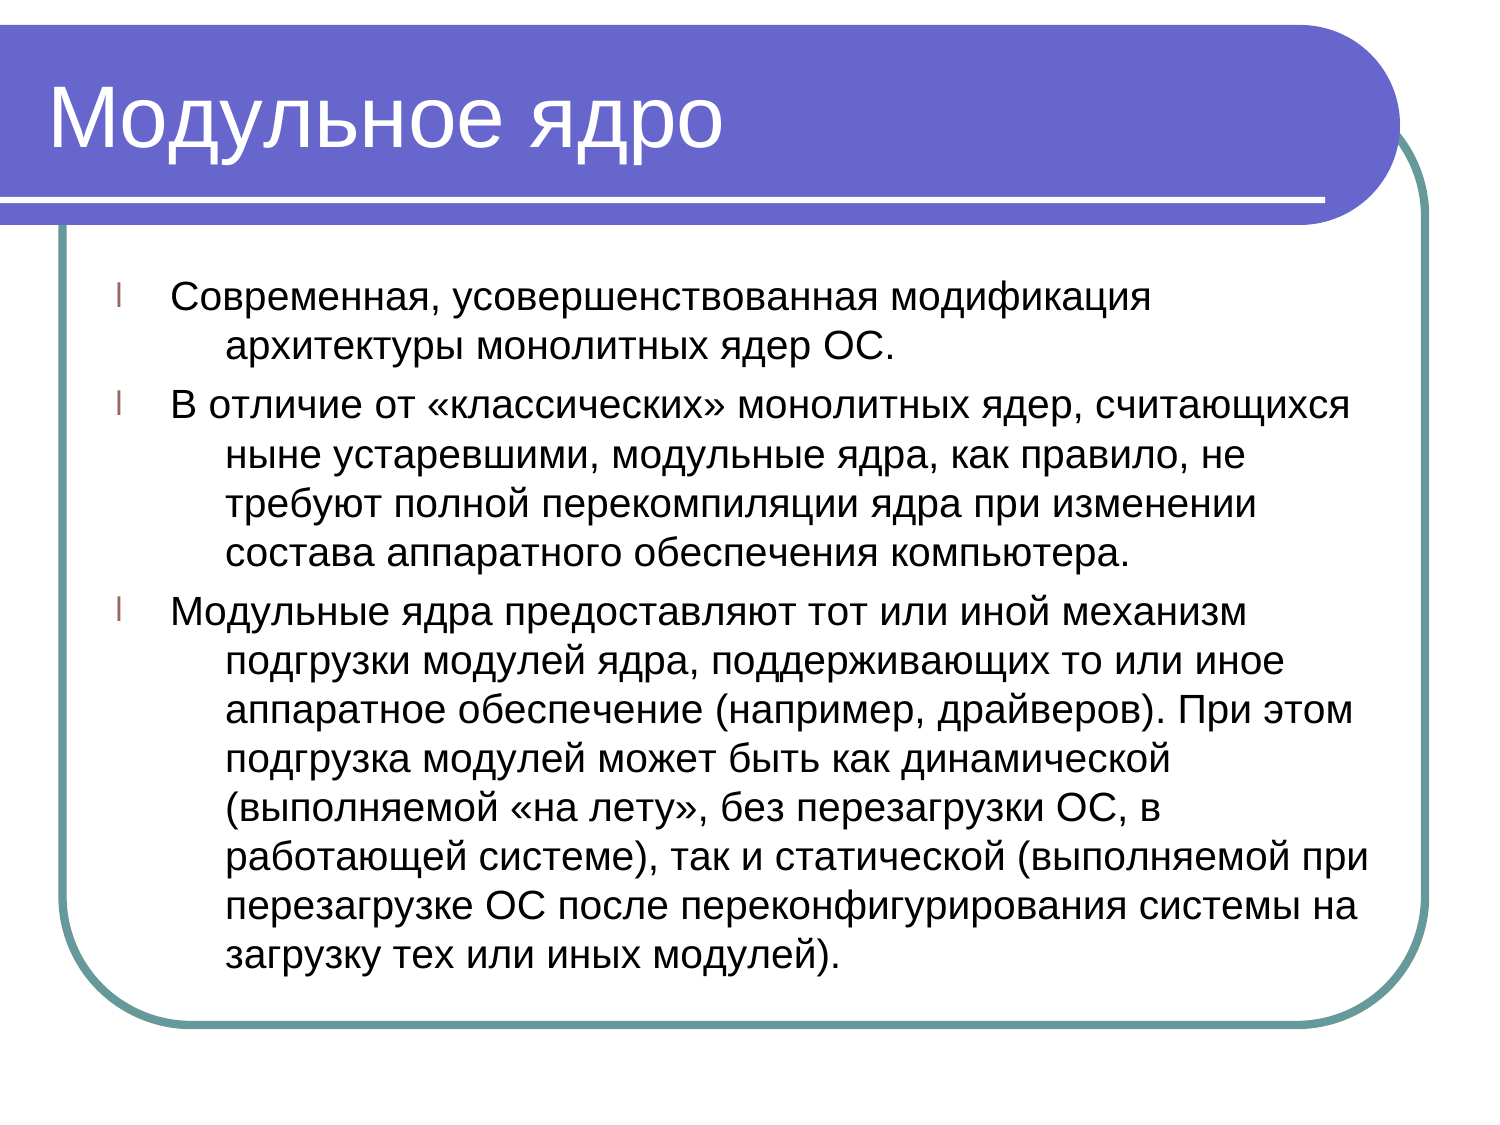

# Модульное ядро
Cовременная, усовершенствованная модификация архитектуры монолитных ядер ОС.
В отличие от «классических» монолитных ядер, считающихся ныне устаревшими, модульные ядра, как правило, не требуют полной перекомпиляции ядра при изменении состава аппаратного обеспечения компьютера.
Модульные ядра предоставляют тот или иной механизм подгрузки модулей ядра, поддерживающих то или иное аппаратное обеспечение (например, драйверов). При этом подгрузка модулей может быть как динамической (выполняемой «на лету», без перезагрузки ОС, в работающей системе), так и статической (выполняемой при перезагрузке ОС после переконфигурирования системы на загрузку тех или иных модулей).